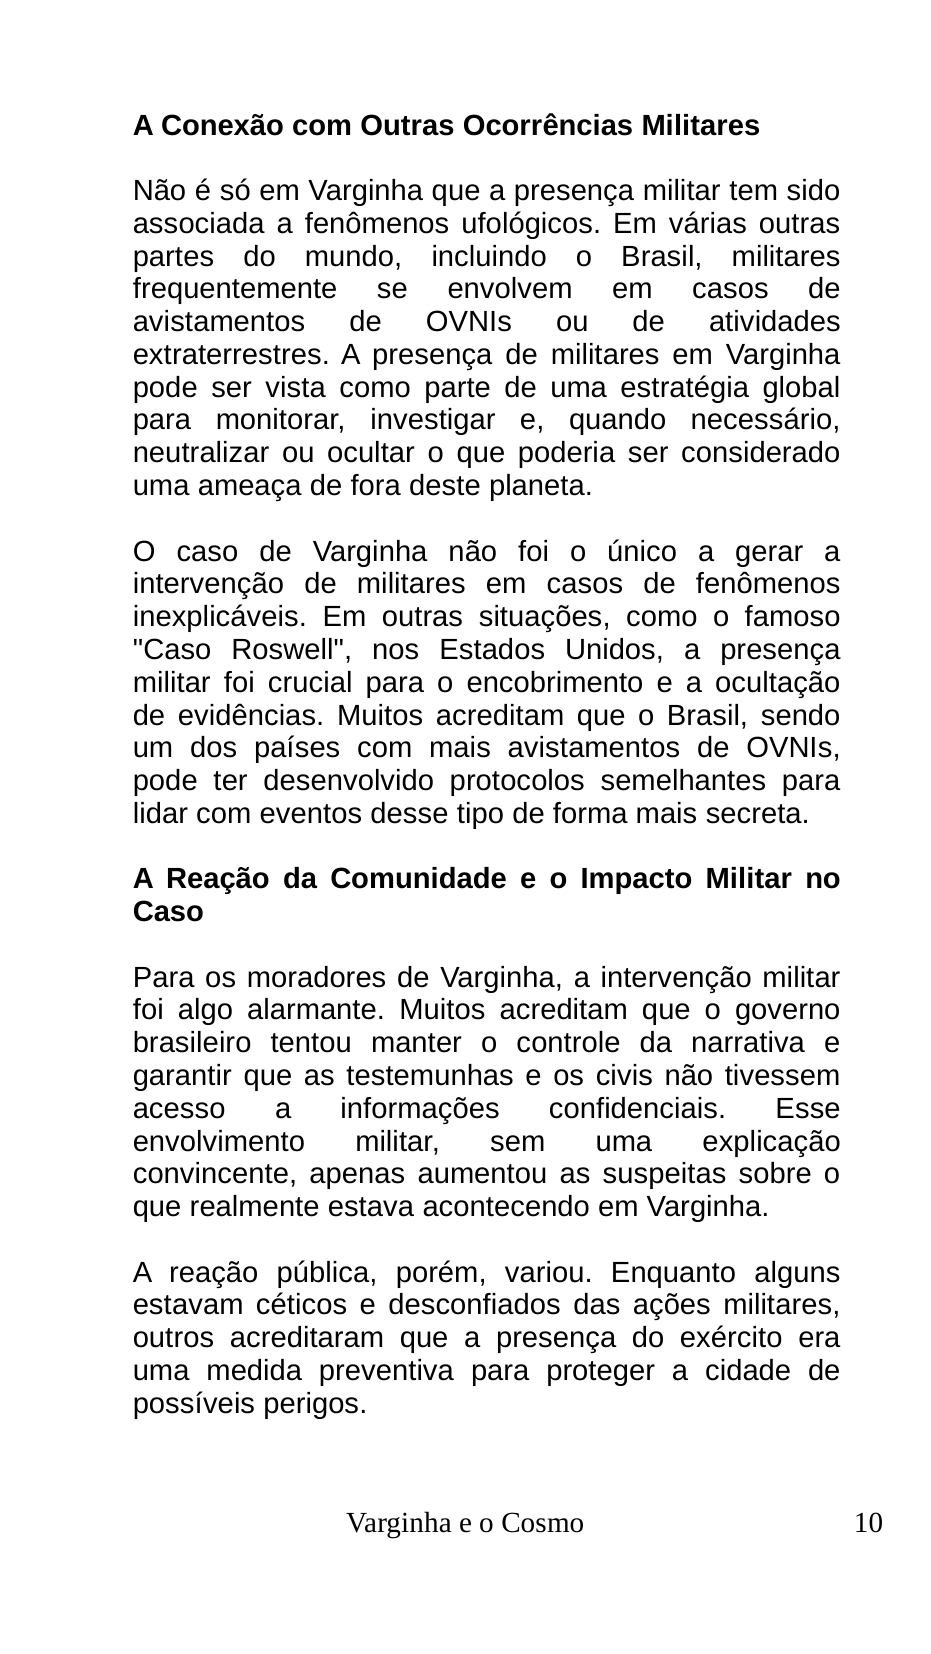

A Conexão com Outras Ocorrências Militares
Não é só em Varginha que a presença militar tem sido associada a fenômenos ufológicos. Em várias outras partes do mundo, incluindo o Brasil, militares frequentemente se envolvem em casos de avistamentos de OVNIs ou de atividades extraterrestres. A presença de militares em Varginha pode ser vista como parte de uma estratégia global para monitorar, investigar e, quando necessário, neutralizar ou ocultar o que poderia ser considerado uma ameaça de fora deste planeta.
O caso de Varginha não foi o único a gerar a intervenção de militares em casos de fenômenos inexplicáveis. Em outras situações, como o famoso "Caso Roswell", nos Estados Unidos, a presença militar foi crucial para o encobrimento e a ocultação de evidências. Muitos acreditam que o Brasil, sendo um dos países com mais avistamentos de OVNIs, pode ter desenvolvido protocolos semelhantes para lidar com eventos desse tipo de forma mais secreta.
A Reação da Comunidade e o Impacto Militar no Caso
Para os moradores de Varginha, a intervenção militar foi algo alarmante. Muitos acreditam que o governo brasileiro tentou manter o controle da narrativa e garantir que as testemunhas e os civis não tivessem acesso a informações confidenciais. Esse envolvimento militar, sem uma explicação convincente, apenas aumentou as suspeitas sobre o que realmente estava acontecendo em Varginha.
A reação pública, porém, variou. Enquanto alguns estavam céticos e desconfiados das ações militares, outros acreditaram que a presença do exército era uma medida preventiva para proteger a cidade de possíveis perigos.
Varginha e o Cosmo
10